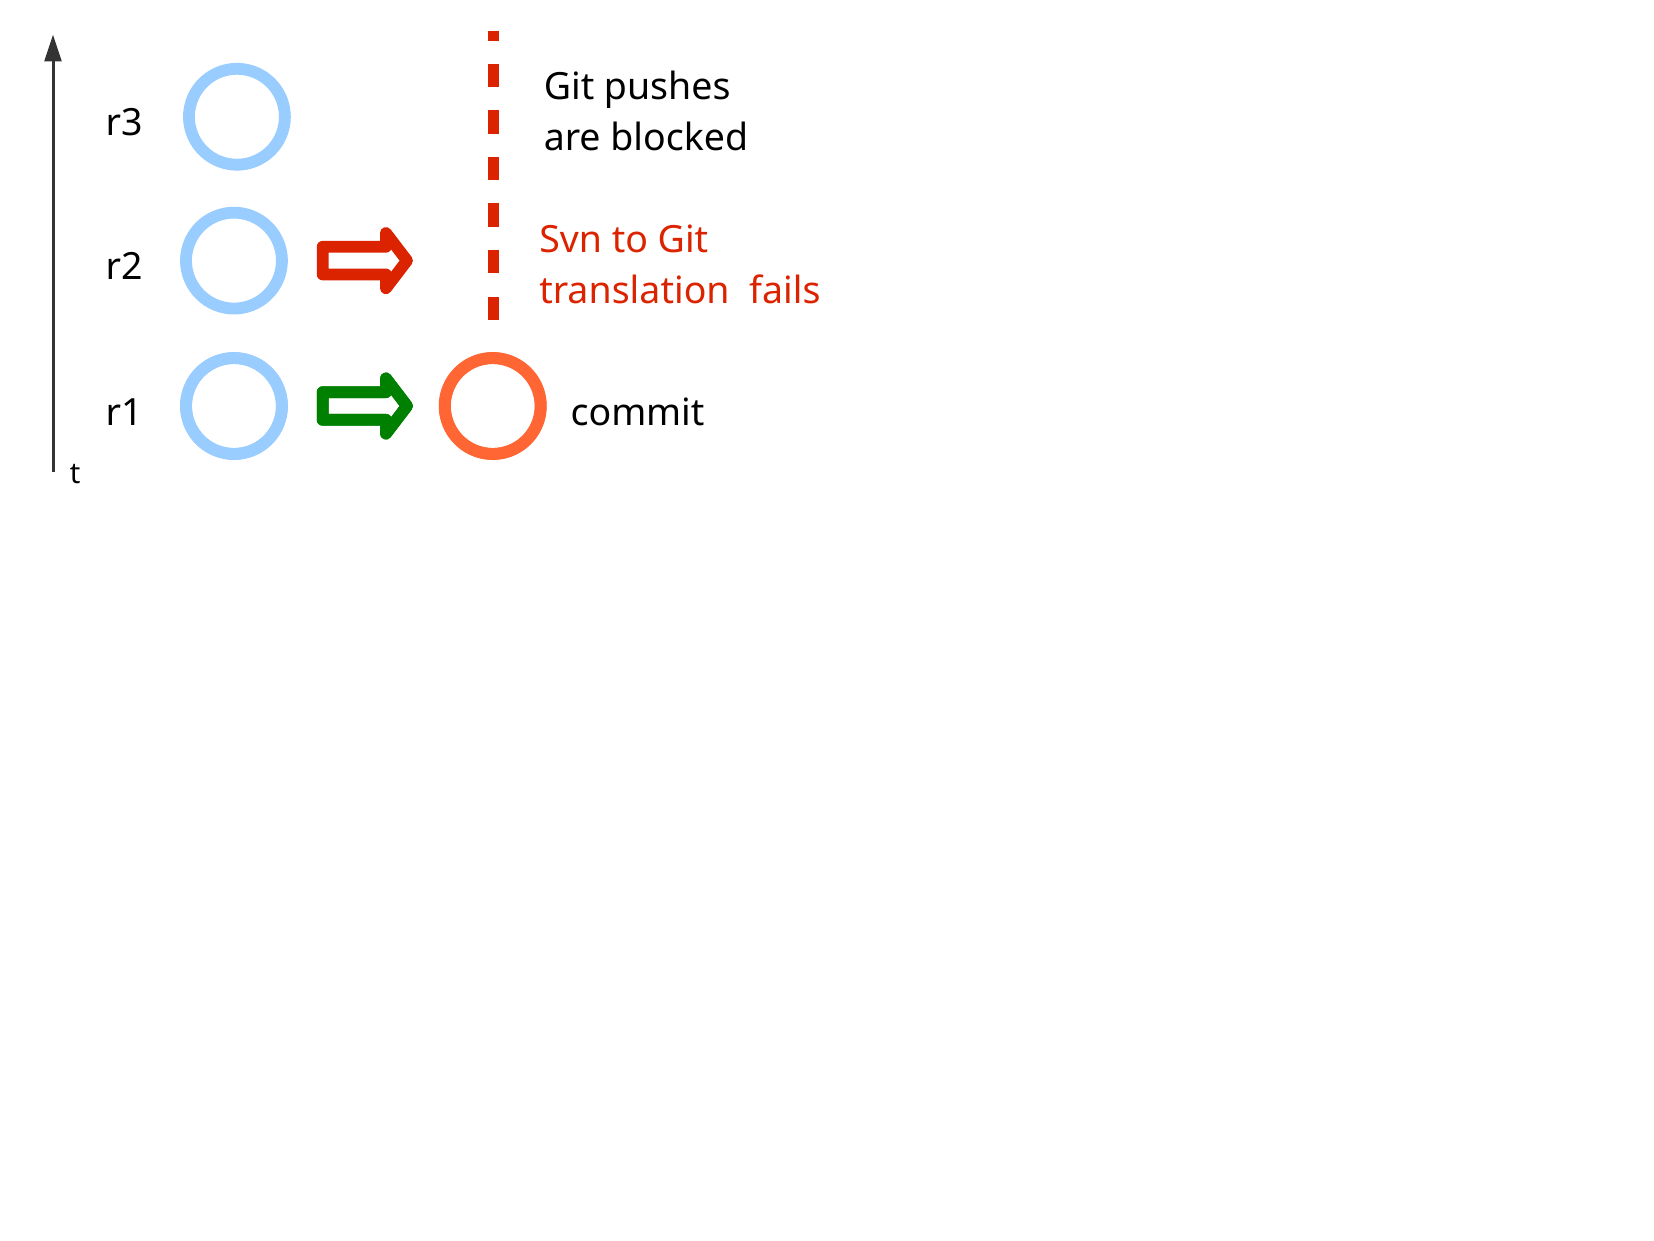

Git pushes
are blocked
r3
Svn to Git
translation fails
r2
r1
commit
t